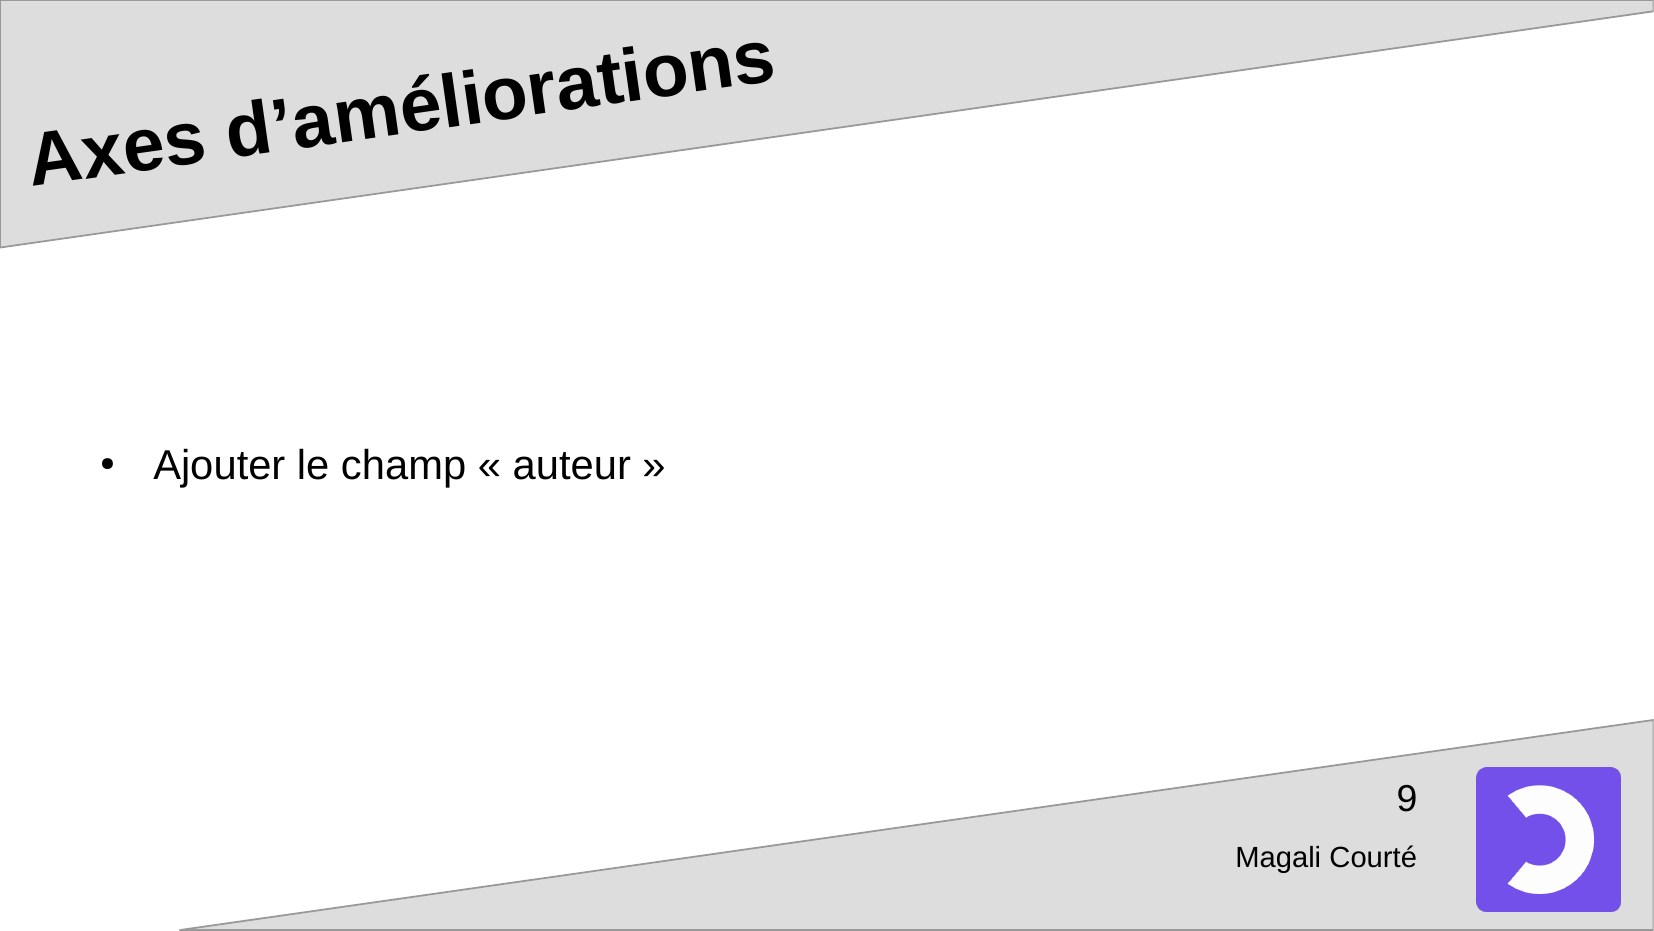

# Axes d’améliorations
Ajouter le champ « auteur »
9